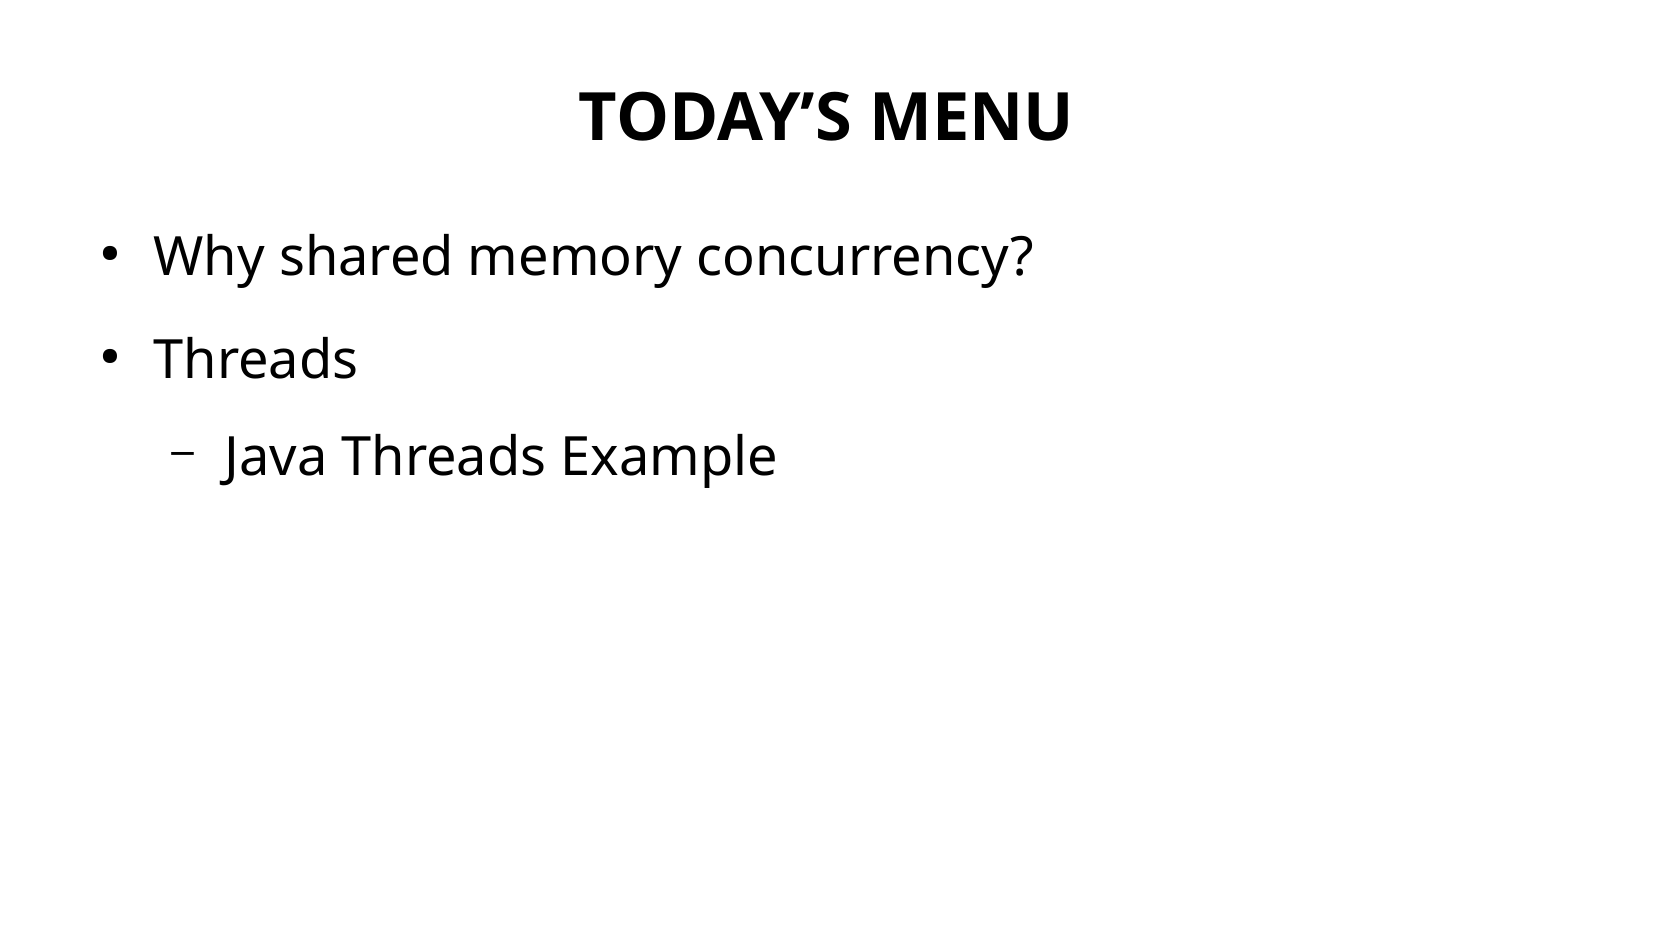

# TODAY’S MENU
Why shared memory concurrency?
Threads
Java Threads Example